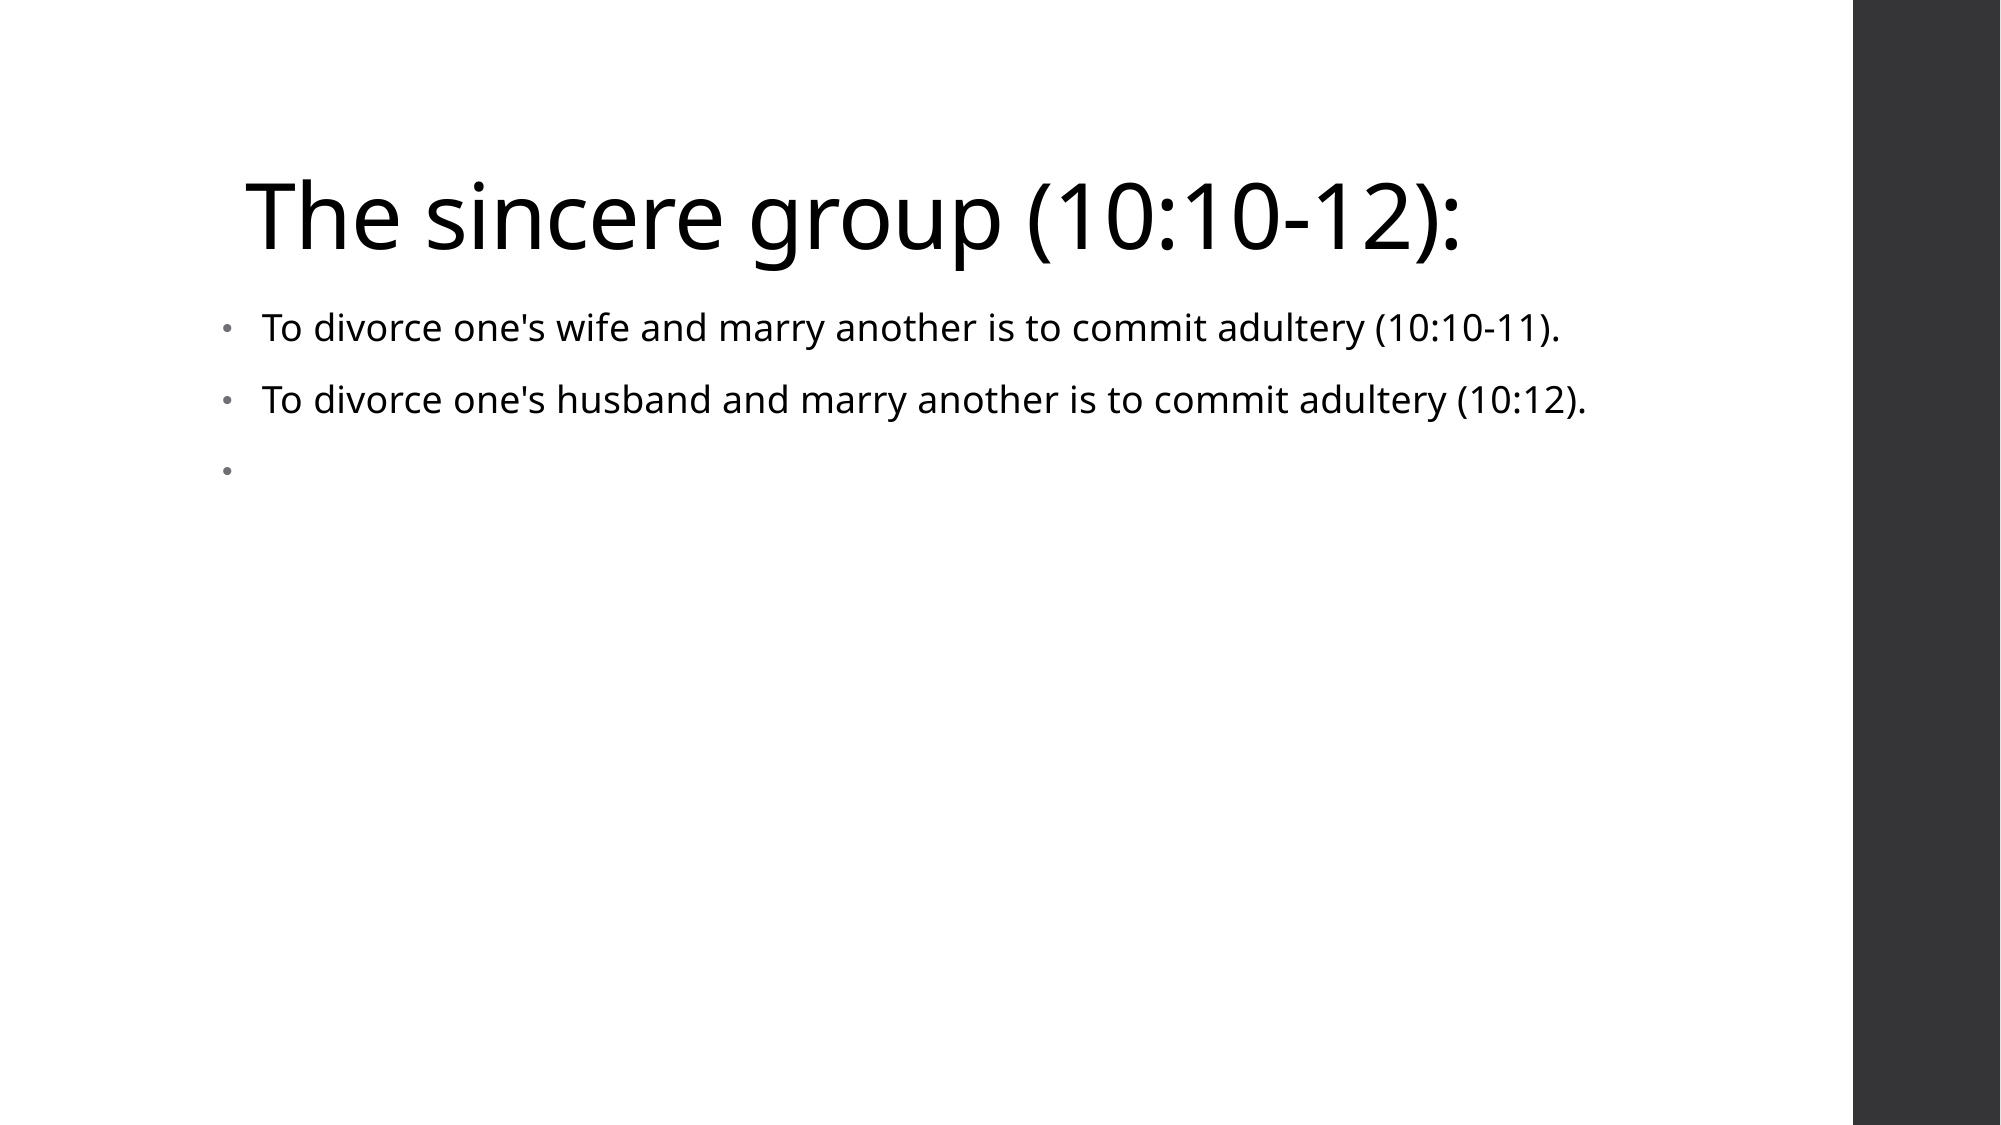

# The sincere group (10:10-12):
 To divorce one's wife and marry another is to commit adultery (10:10-11).
 To divorce one's husband and marry another is to commit adultery (10:12).